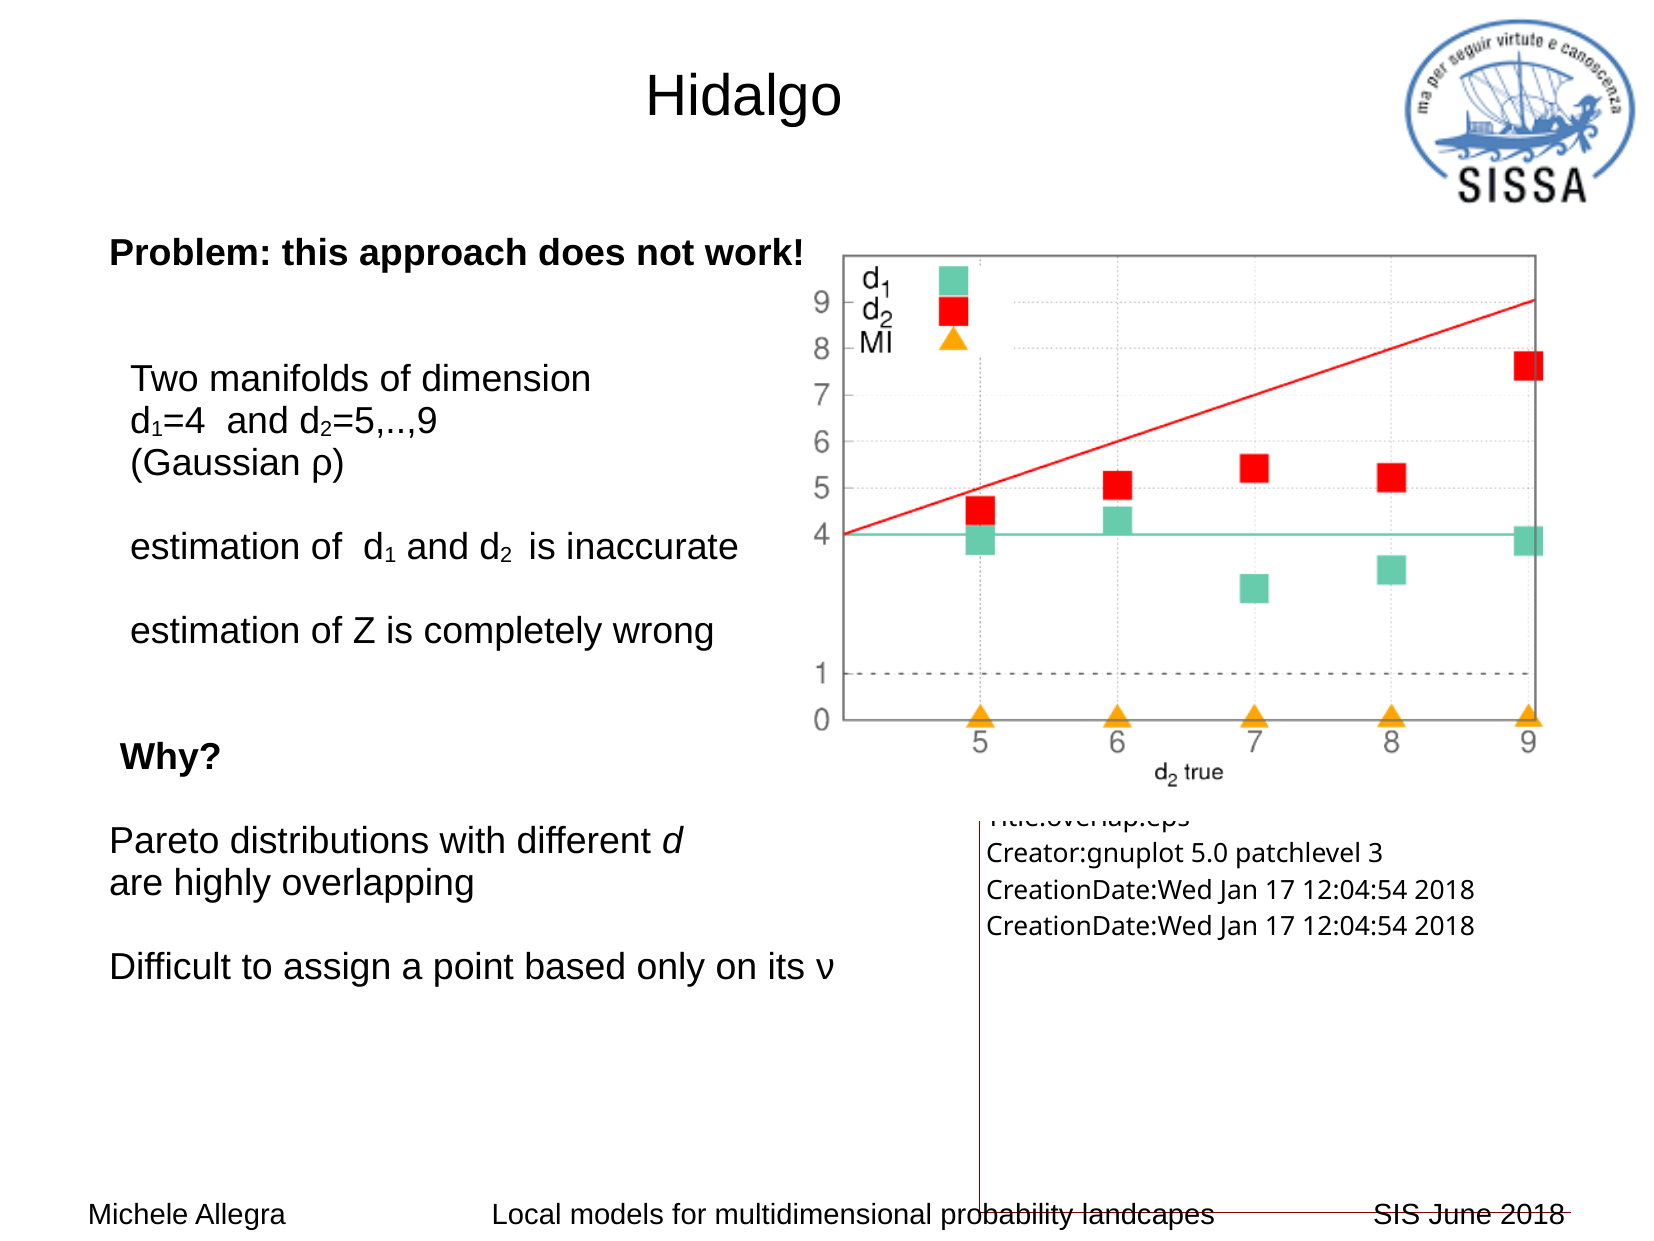

# Hidalgo
Problem: this approach does not work!
 Two manifolds of dimension
 d1=4 and d2=5,..,9
 (Gaussian ρ)
 estimation of d1 and d2 is inaccurate
 estimation of Z is completely wrong
 Why?
Pareto distributions with different d
are highly overlapping
Difficult to assign a point based only on its ν
Michele Allegra Local models for multidimensional probability landcapes SIS June 2018